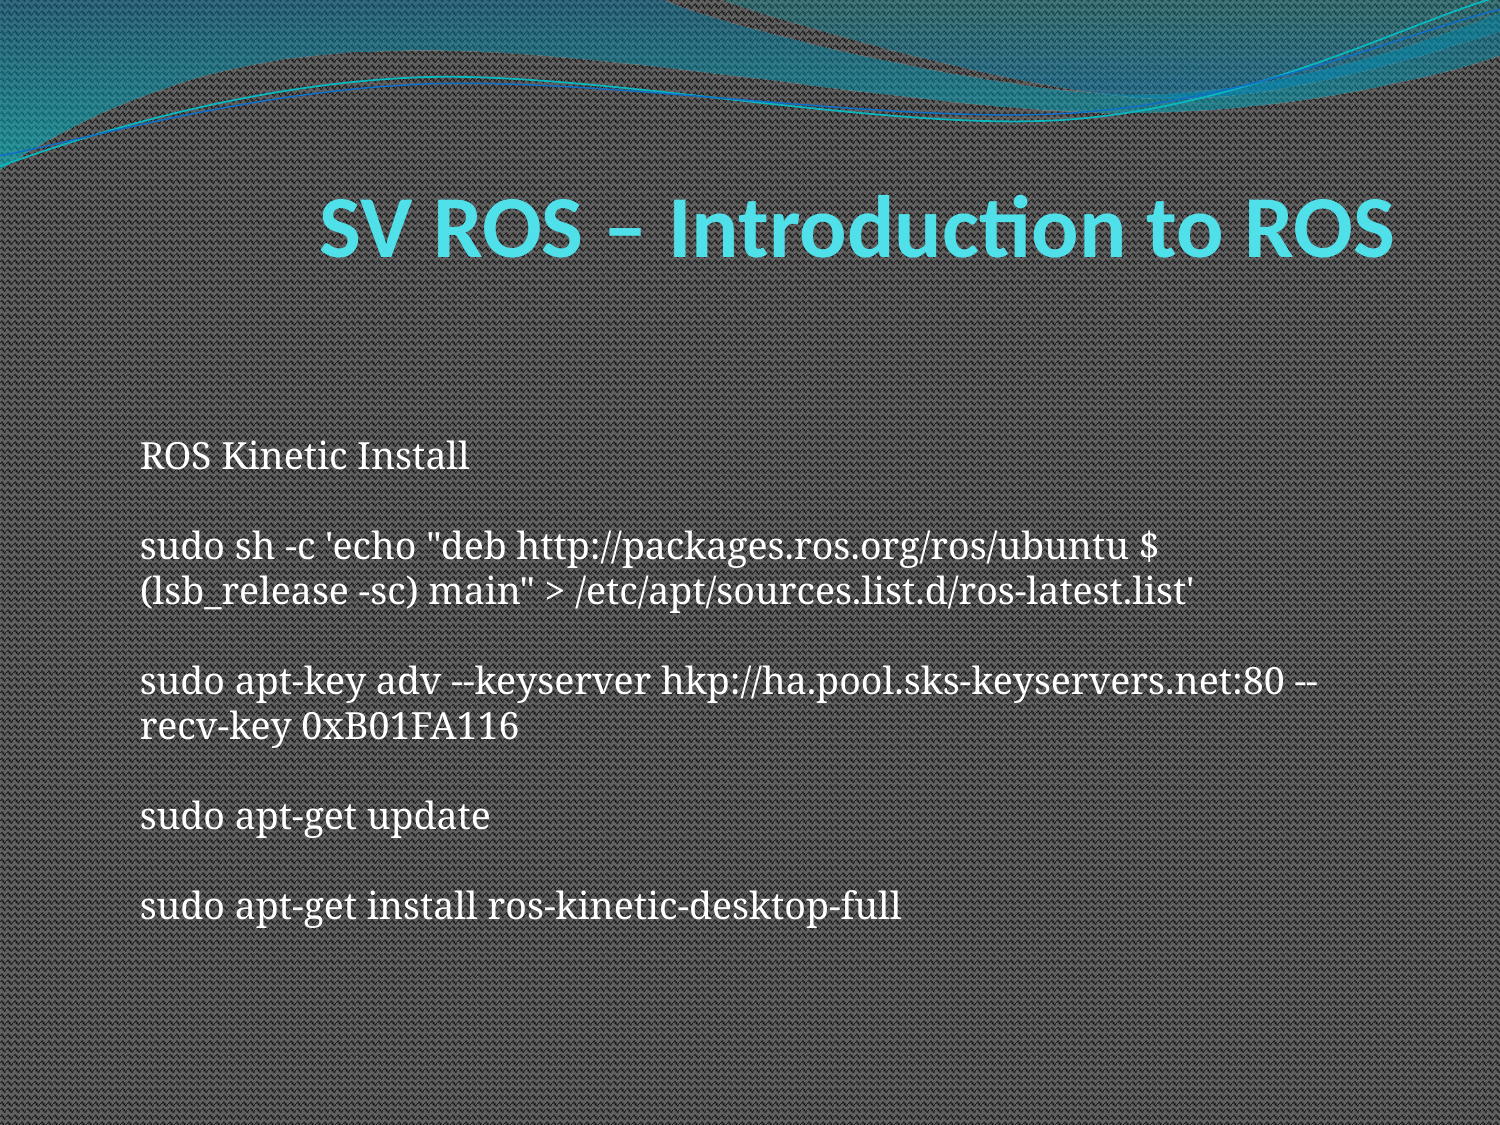

# SV ROS – Introduction to ROS
ROS Kinetic Install
sudo sh -c 'echo "deb http://packages.ros.org/ros/ubuntu $(lsb_release -sc) main" > /etc/apt/sources.list.d/ros-latest.list'
sudo apt-key adv --keyserver hkp://ha.pool.sks-keyservers.net:80 --recv-key 0xB01FA116
sudo apt-get update
sudo apt-get install ros-kinetic-desktop-full